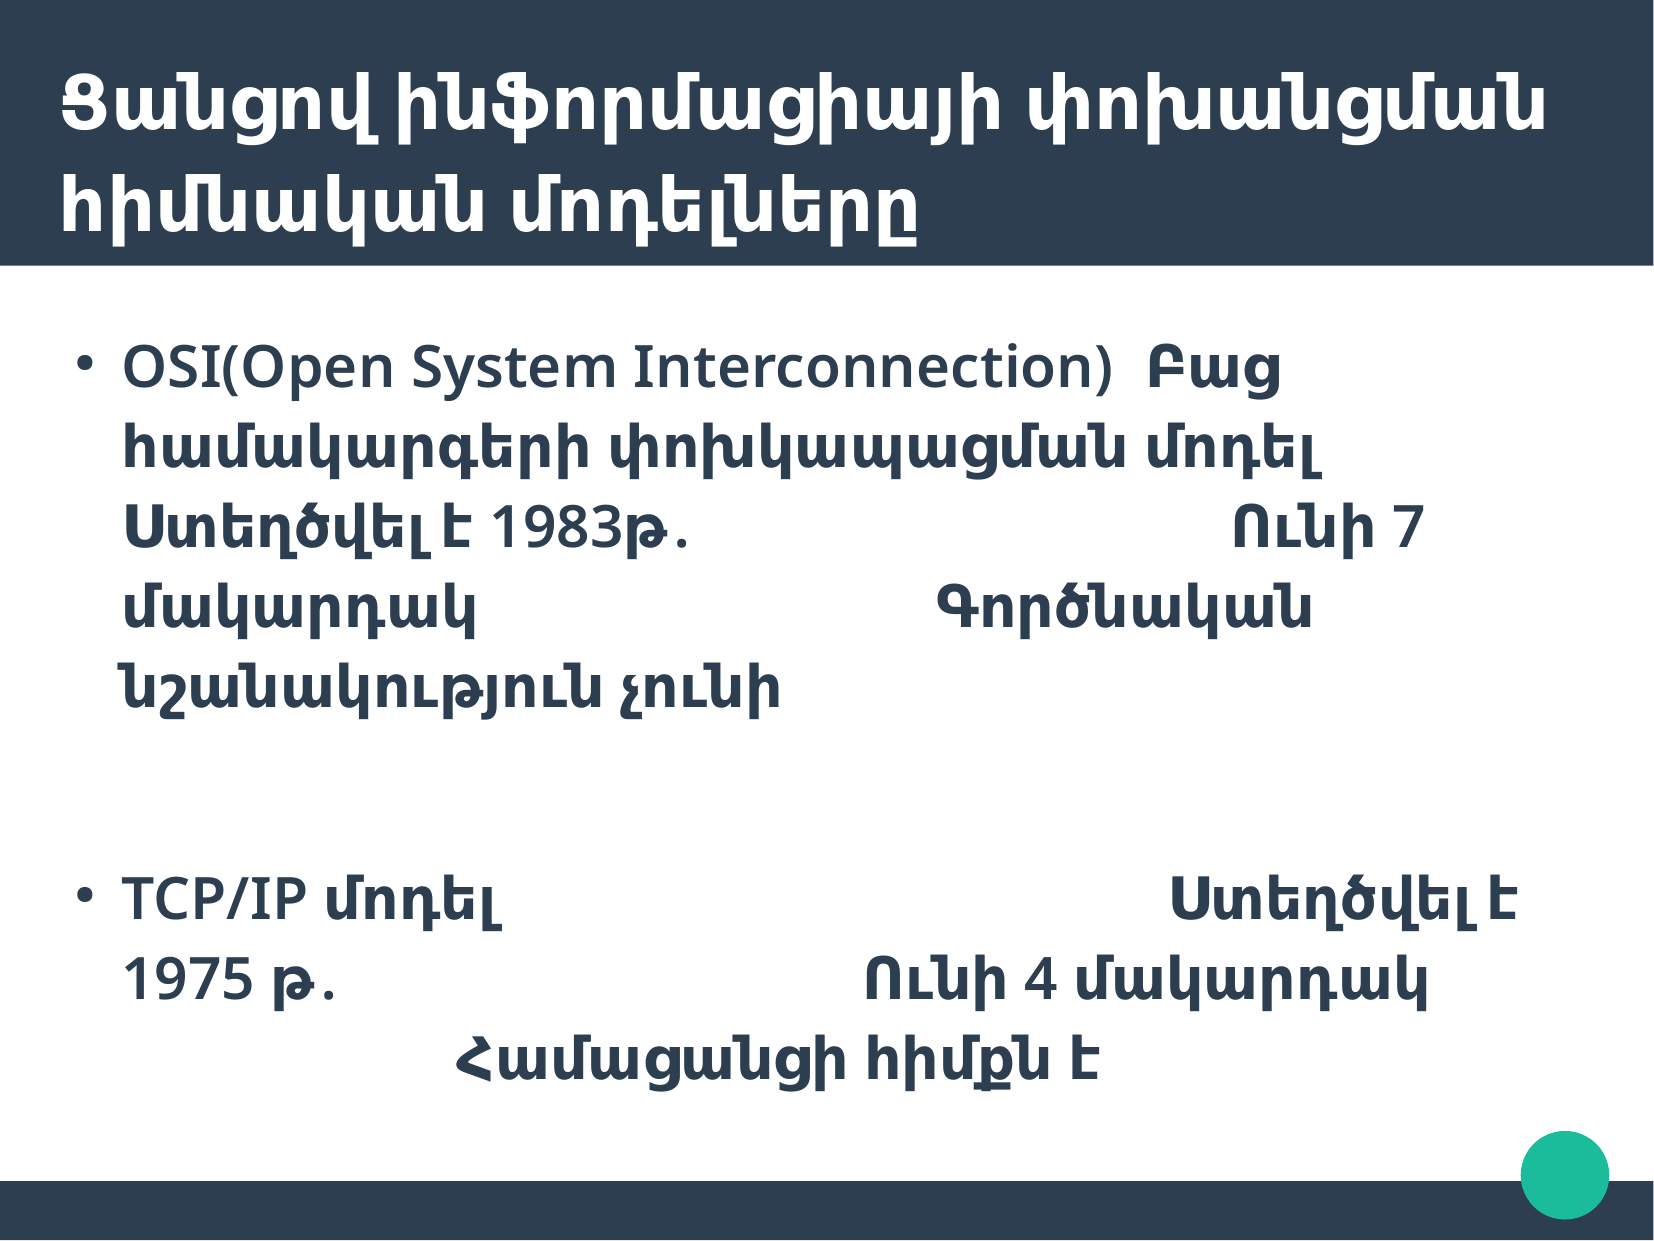

# Ցանցով ինֆորմացիայի փոխանցման հիմնական մոդելները
OSI(Open System Interconnection) Բաց համակարգերի փոխկապացման մոդել Ստեղծվել է 1983թ․ Ունի 7 մակարդակ Գործնական նշանակություն չունի
TCP/IP մոդել Ստեղծվել է 1975 թ․ Ունի 4 մակարդակ Համացանցի հիմքն է